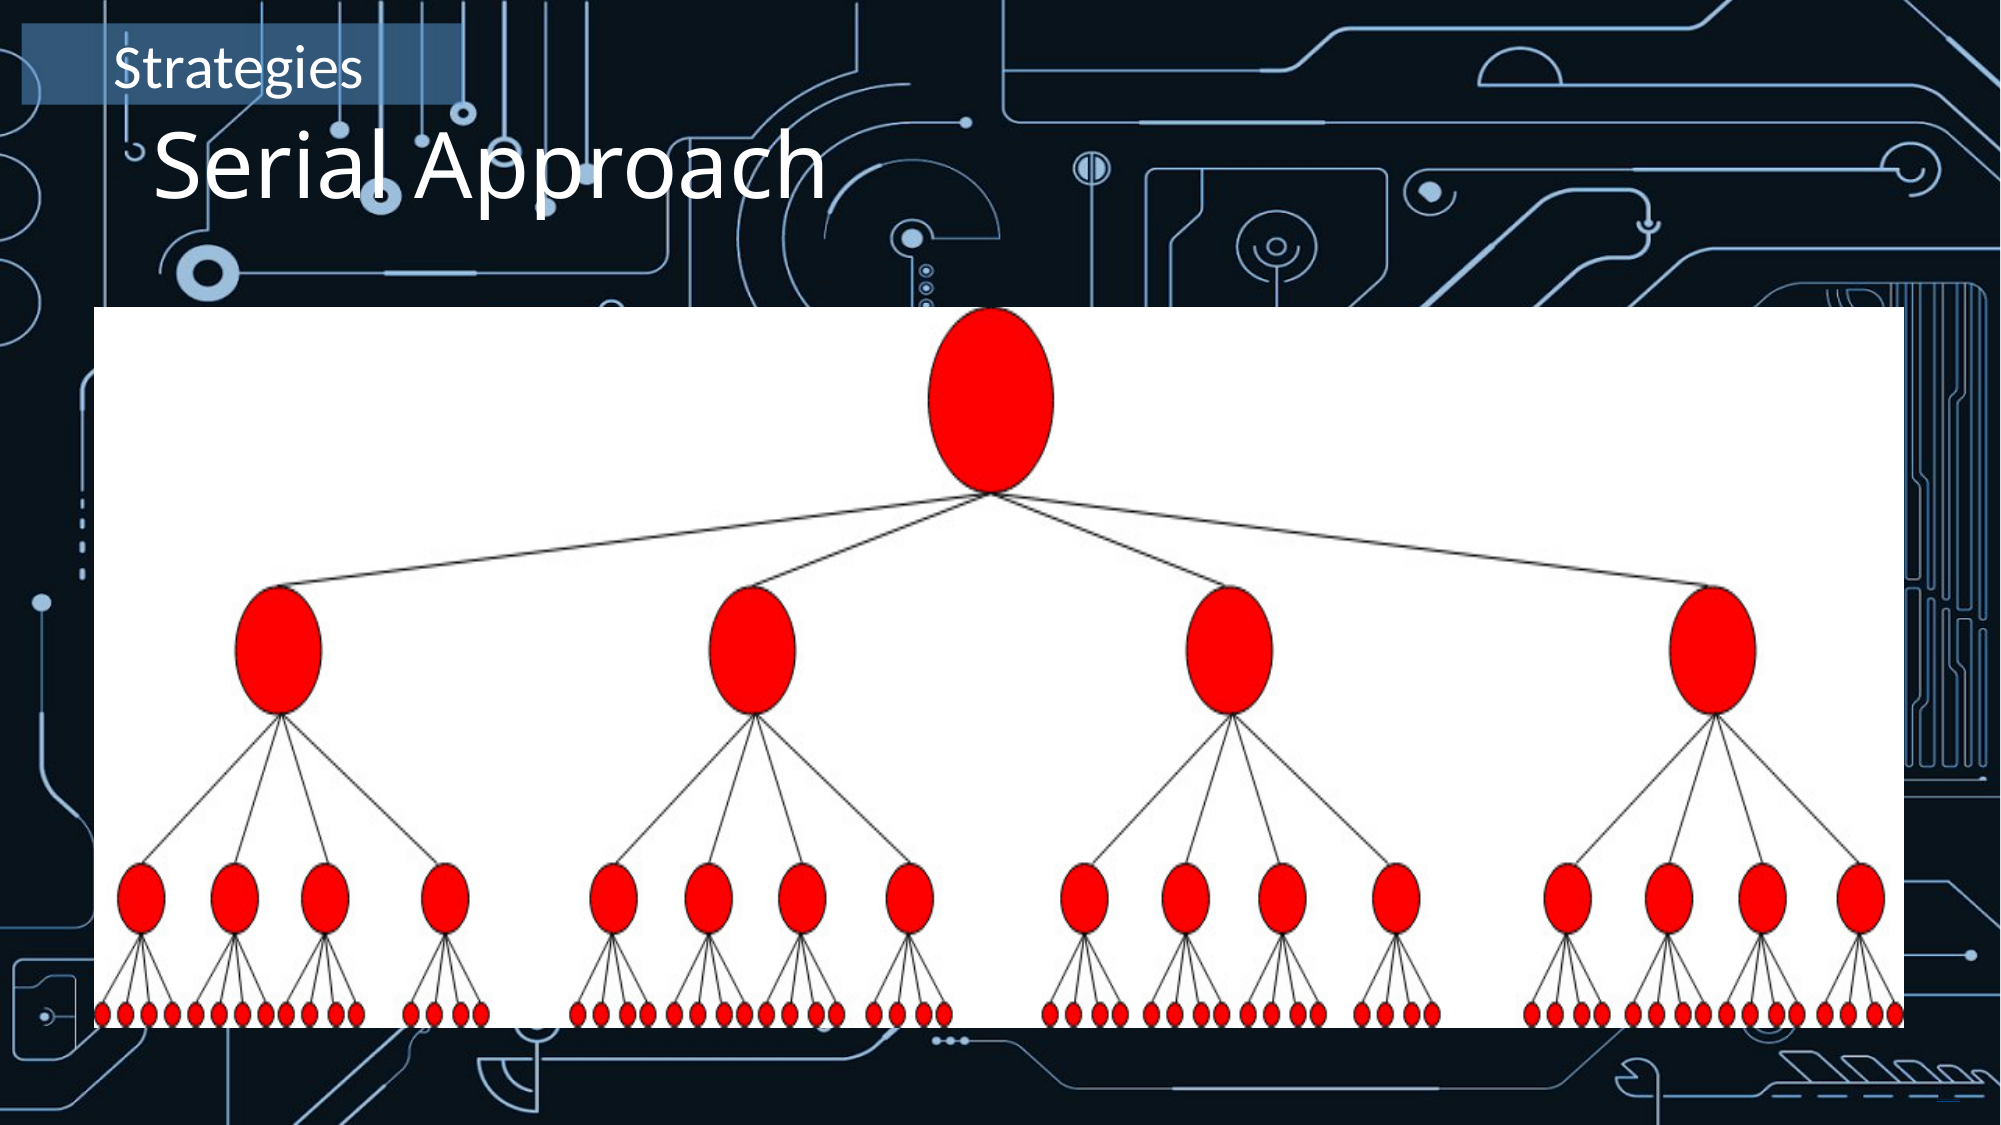

Strategies
# Serial Approach
Free PowerPoint Templates